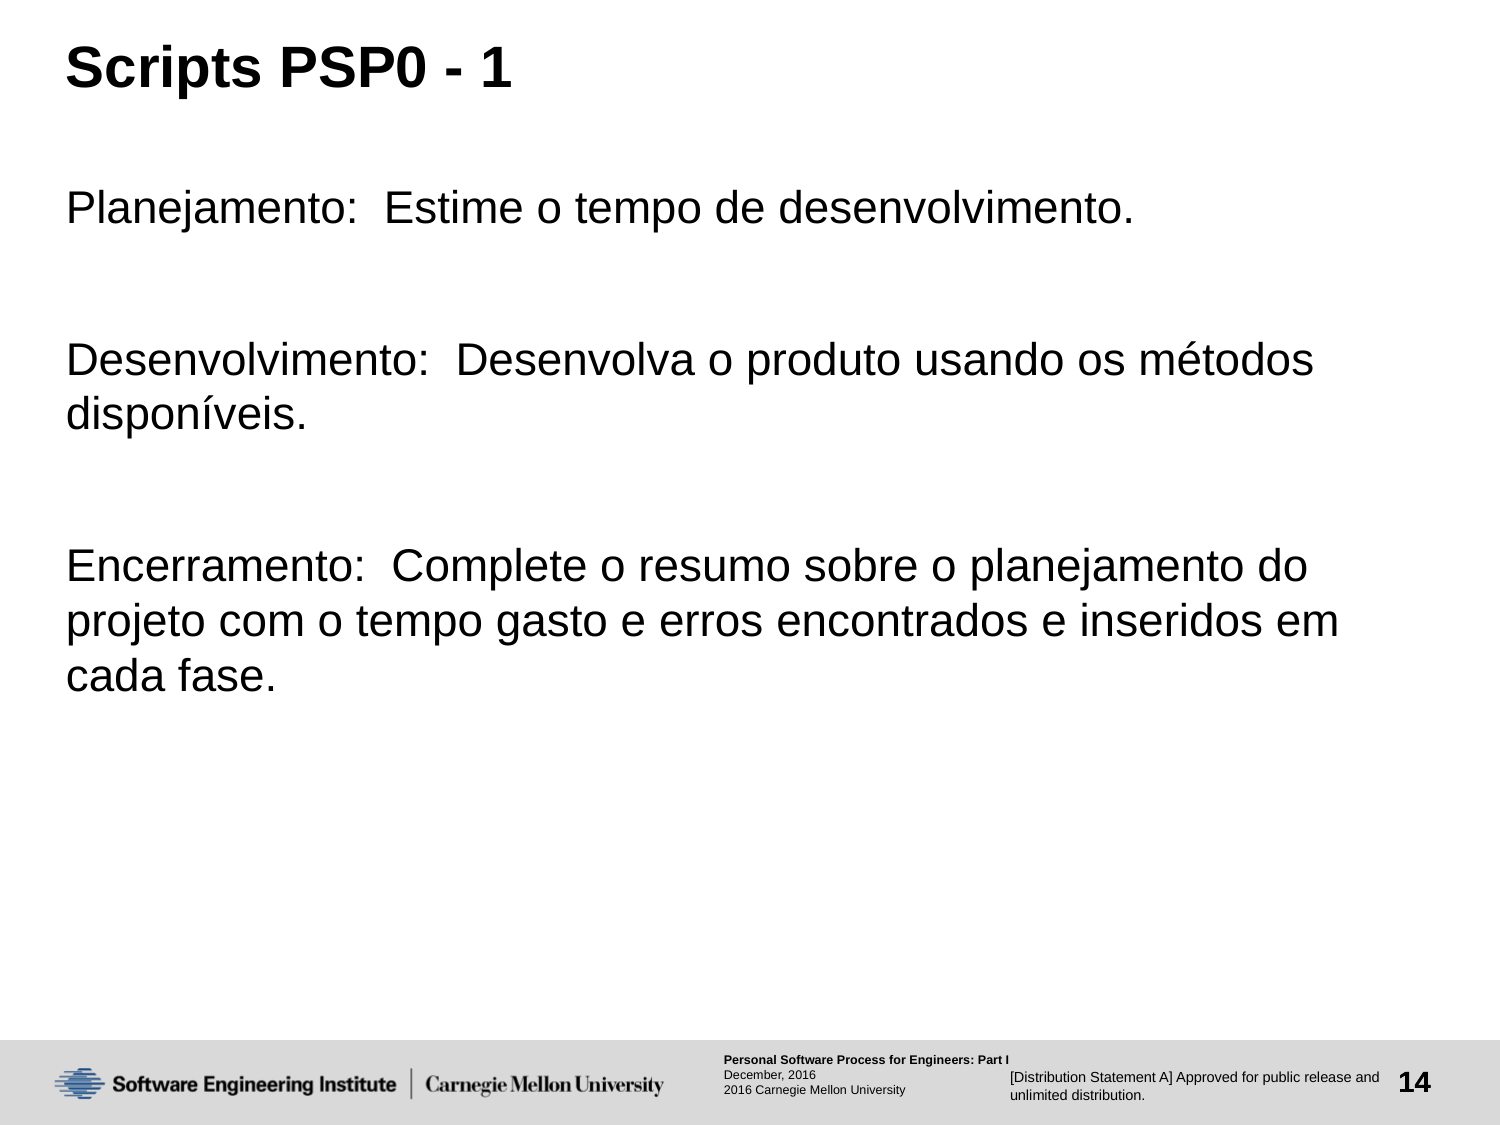

# Scripts PSP0 - 1
Planejamento: Estime o tempo de desenvolvimento.
Desenvolvimento: Desenvolva o produto usando os métodos disponíveis.
Encerramento: Complete o resumo sobre o planejamento do projeto com o tempo gasto e erros encontrados e inseridos em cada fase.